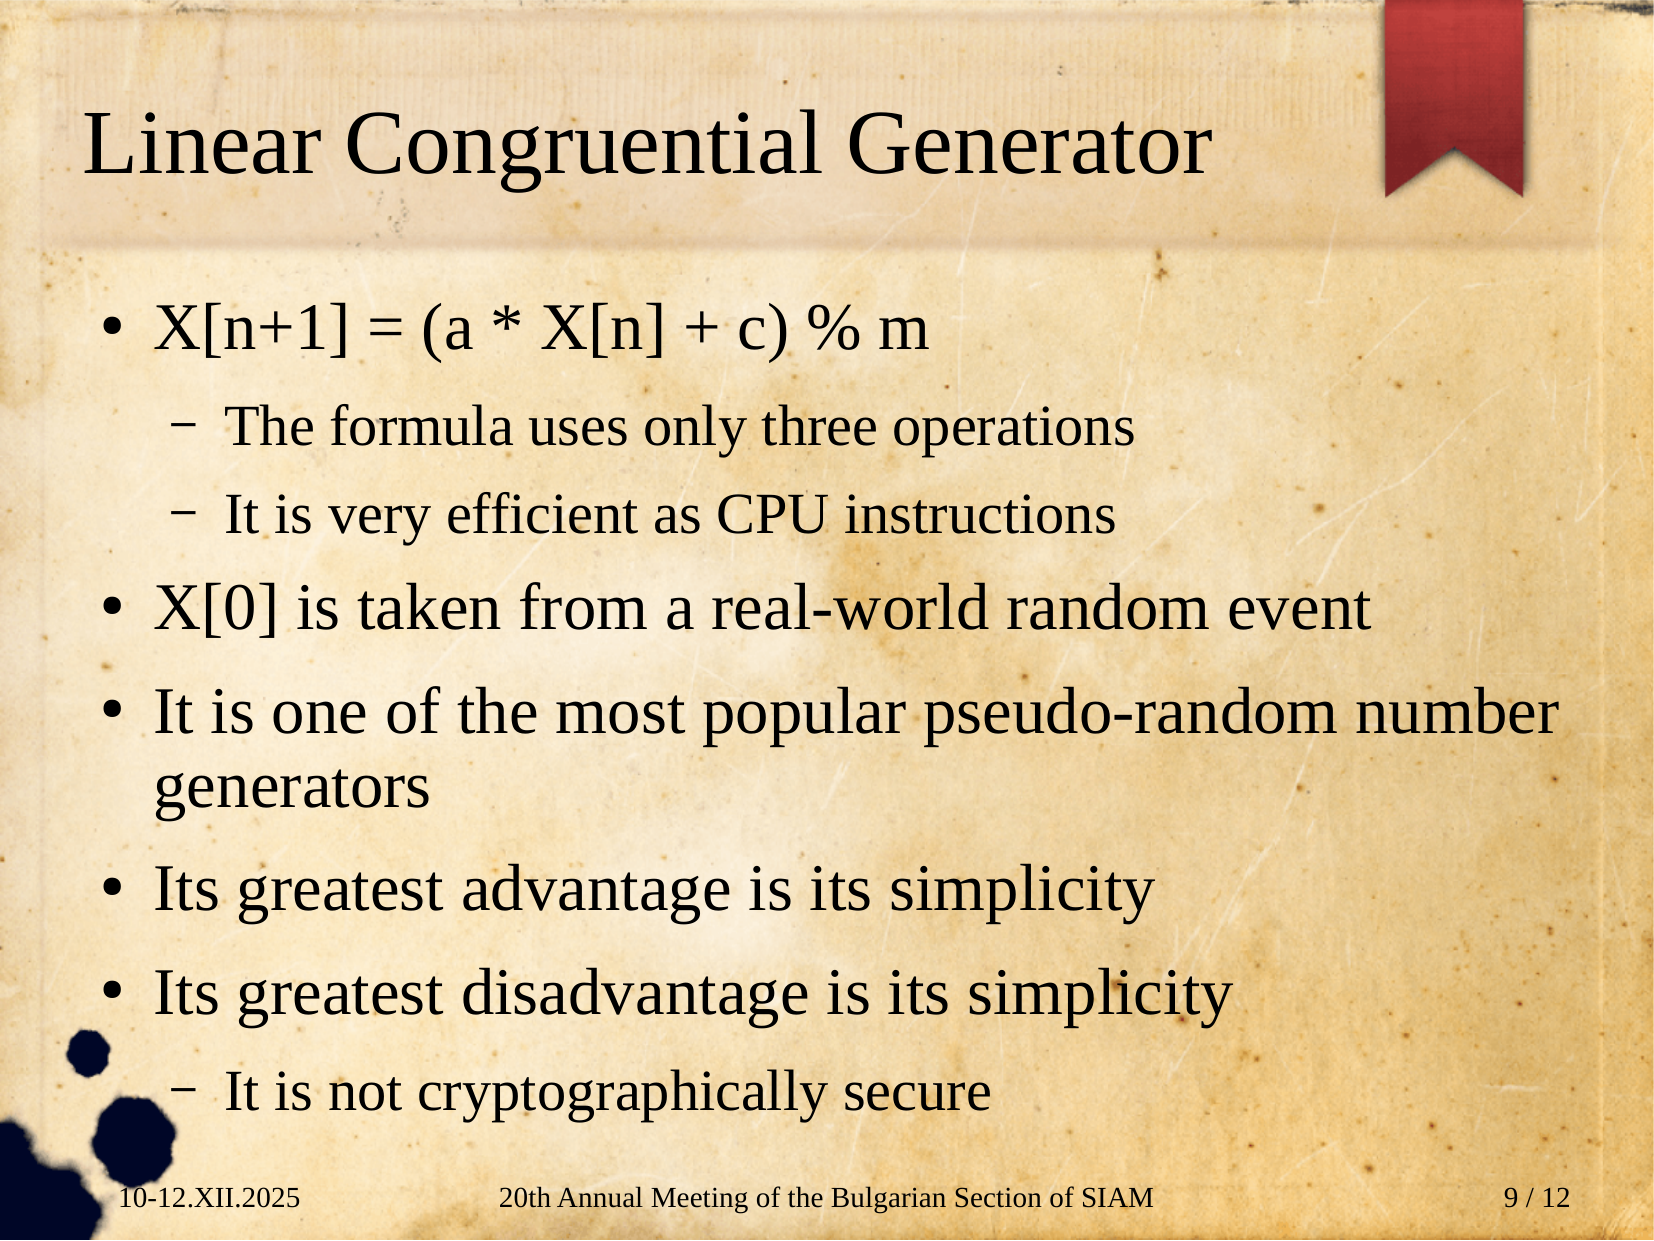

# Linear Congruential Generator
X[n+1] = (a * X[n] + c) % m
The formula uses only three operations
It is very efficient as CPU instructions
X[0] is taken from a real-world random event
It is one of the most popular pseudo-random number generators
Its greatest advantage is its simplicity
Its greatest disadvantage is its simplicity
It is not cryptographically secure
10-12.XII.2025
20th Annual Meeting of the Bulgarian Section of SIAM
9